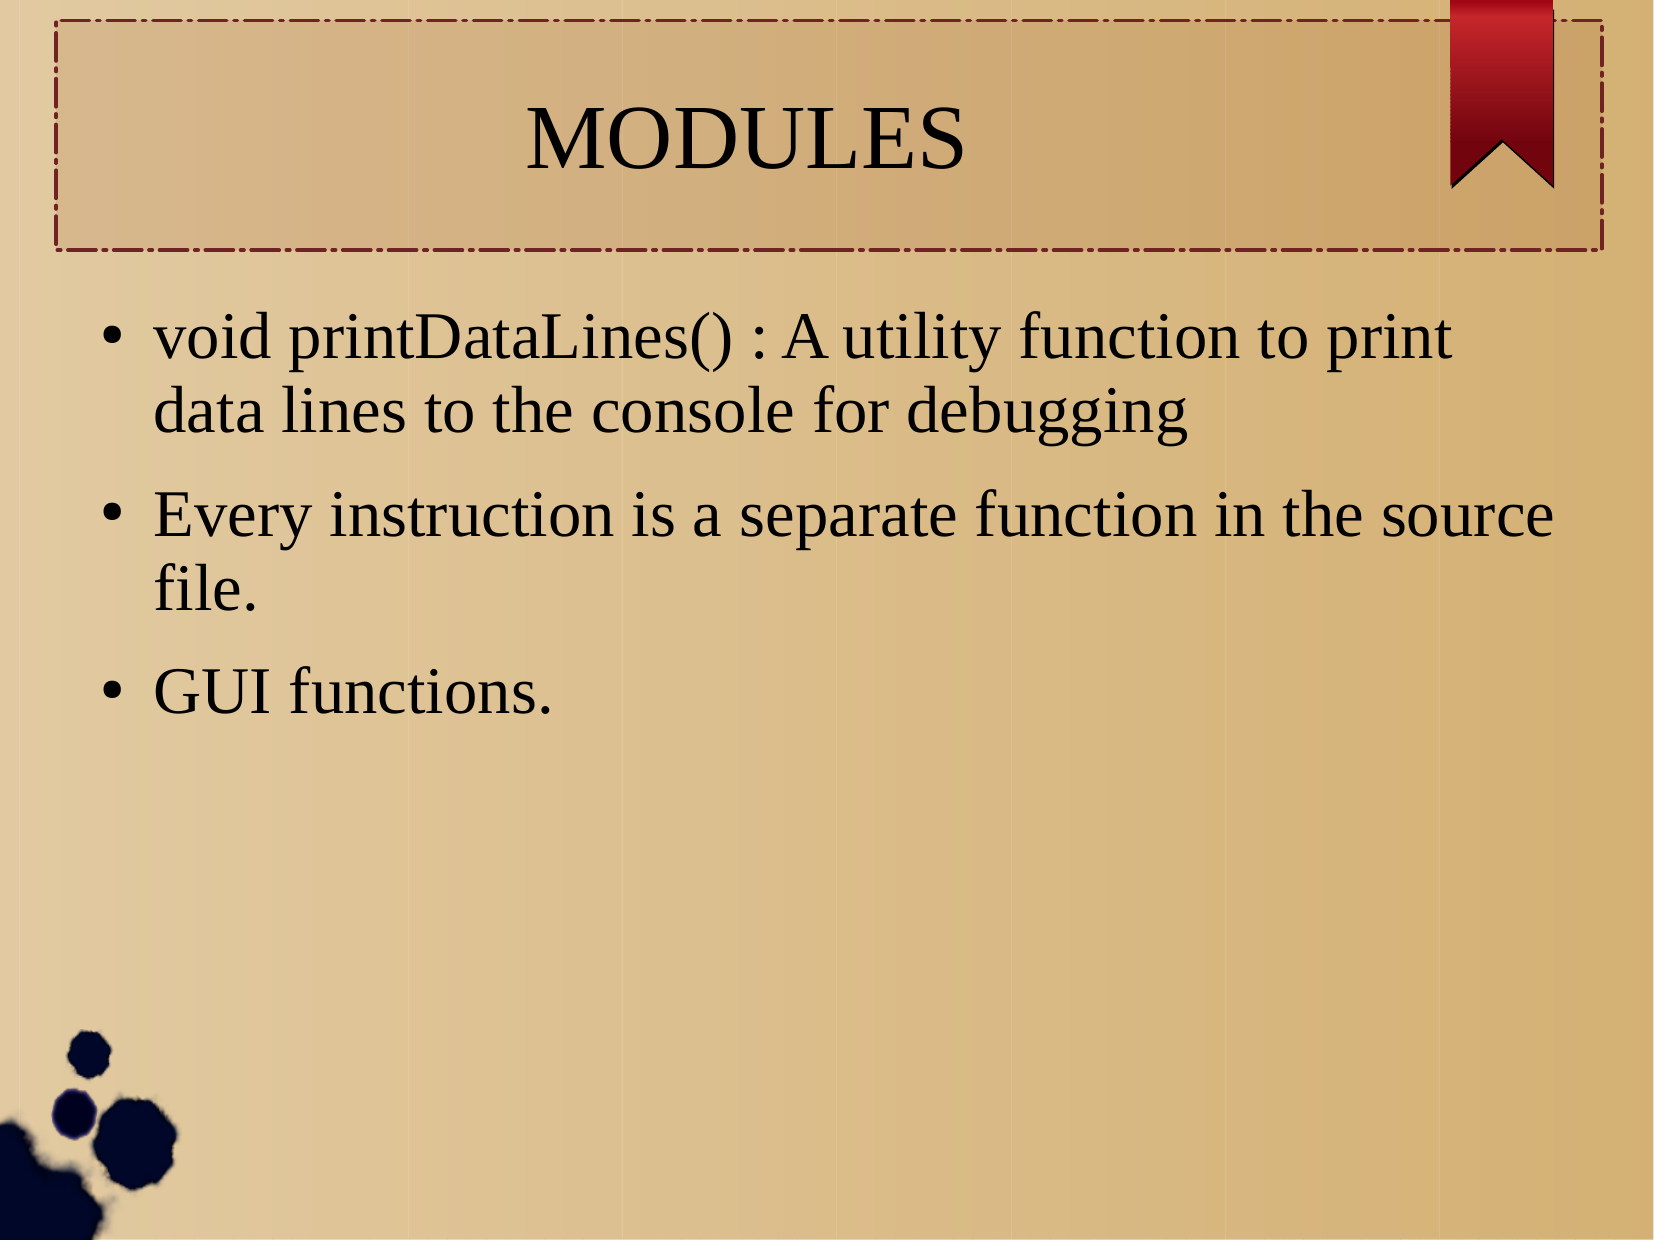

# MODULES
void printDataLines() : A utility function to print data lines to the console for debugging
Every instruction is a separate function in the source file.
GUI functions.